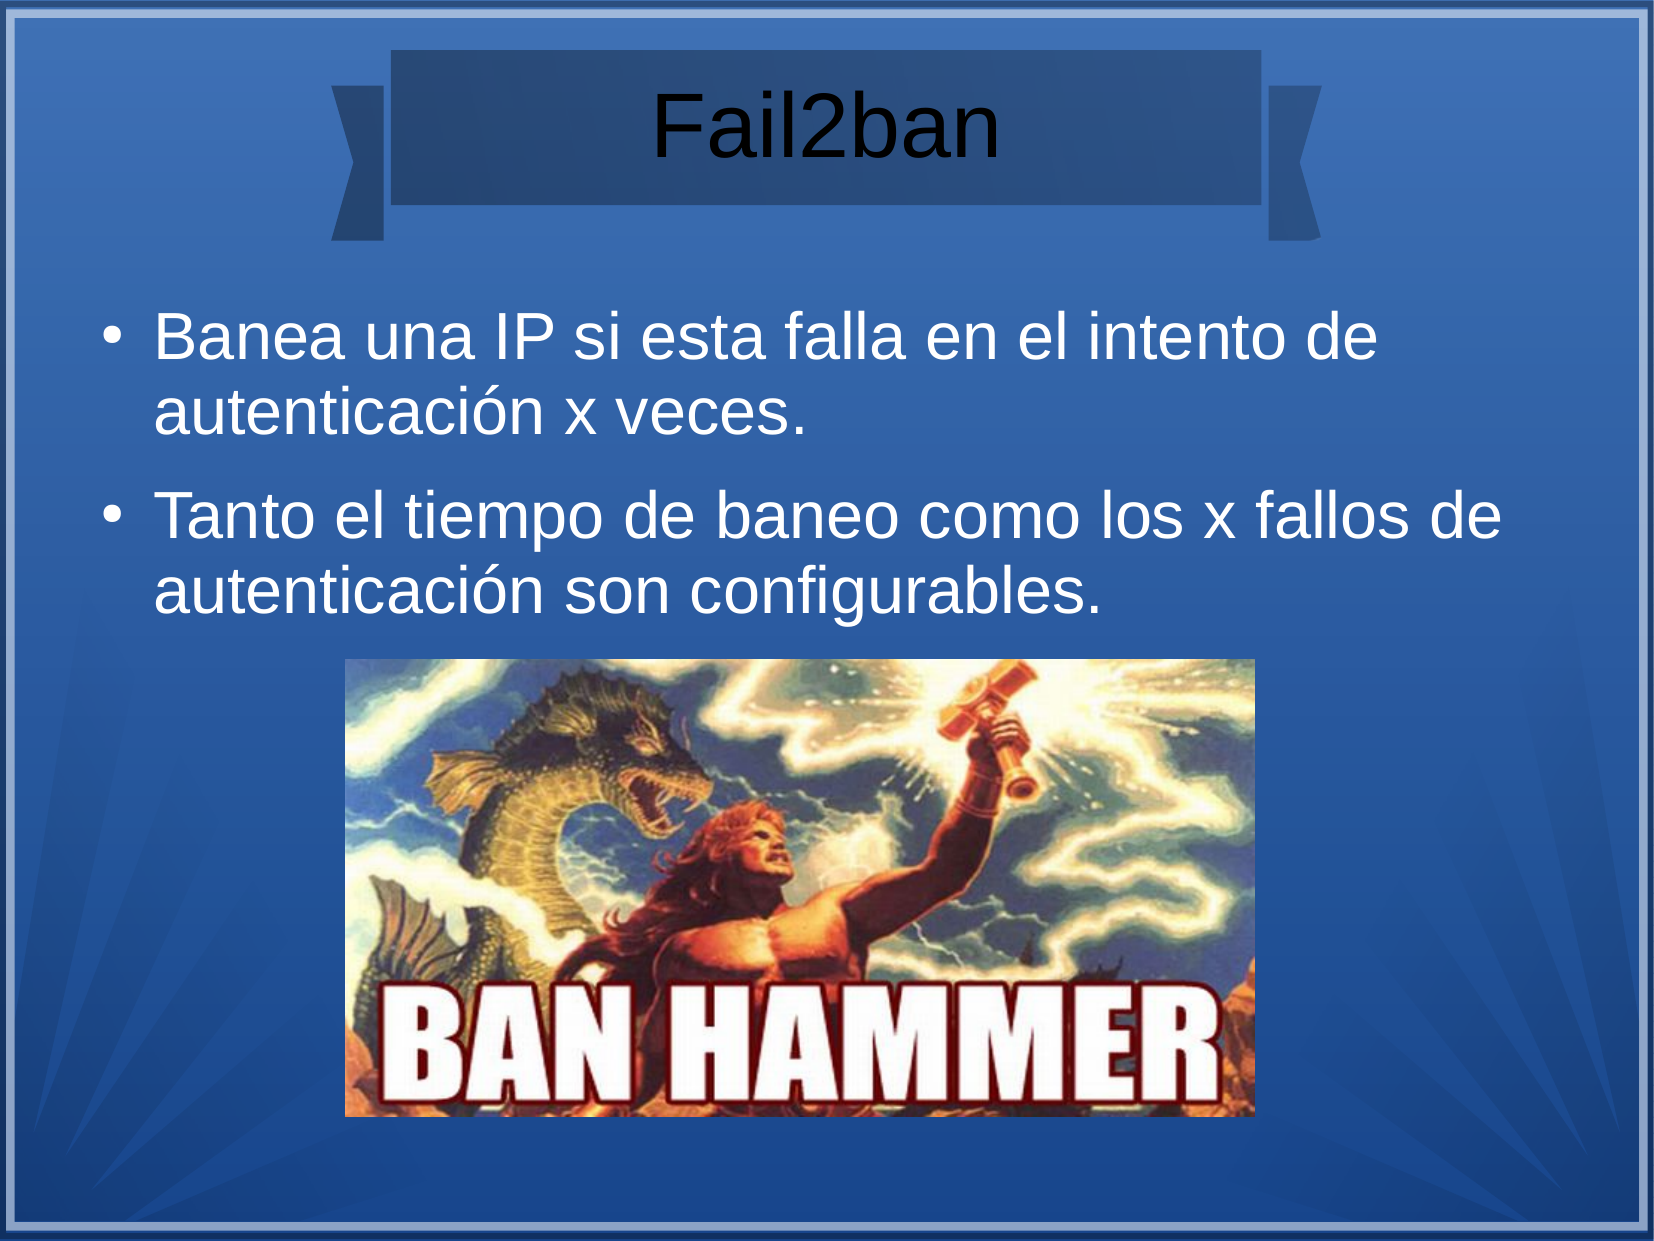

# Fail2ban
Banea una IP si esta falla en el intento de autenticación x veces.
Tanto el tiempo de baneo como los x fallos de autenticación son configurables.